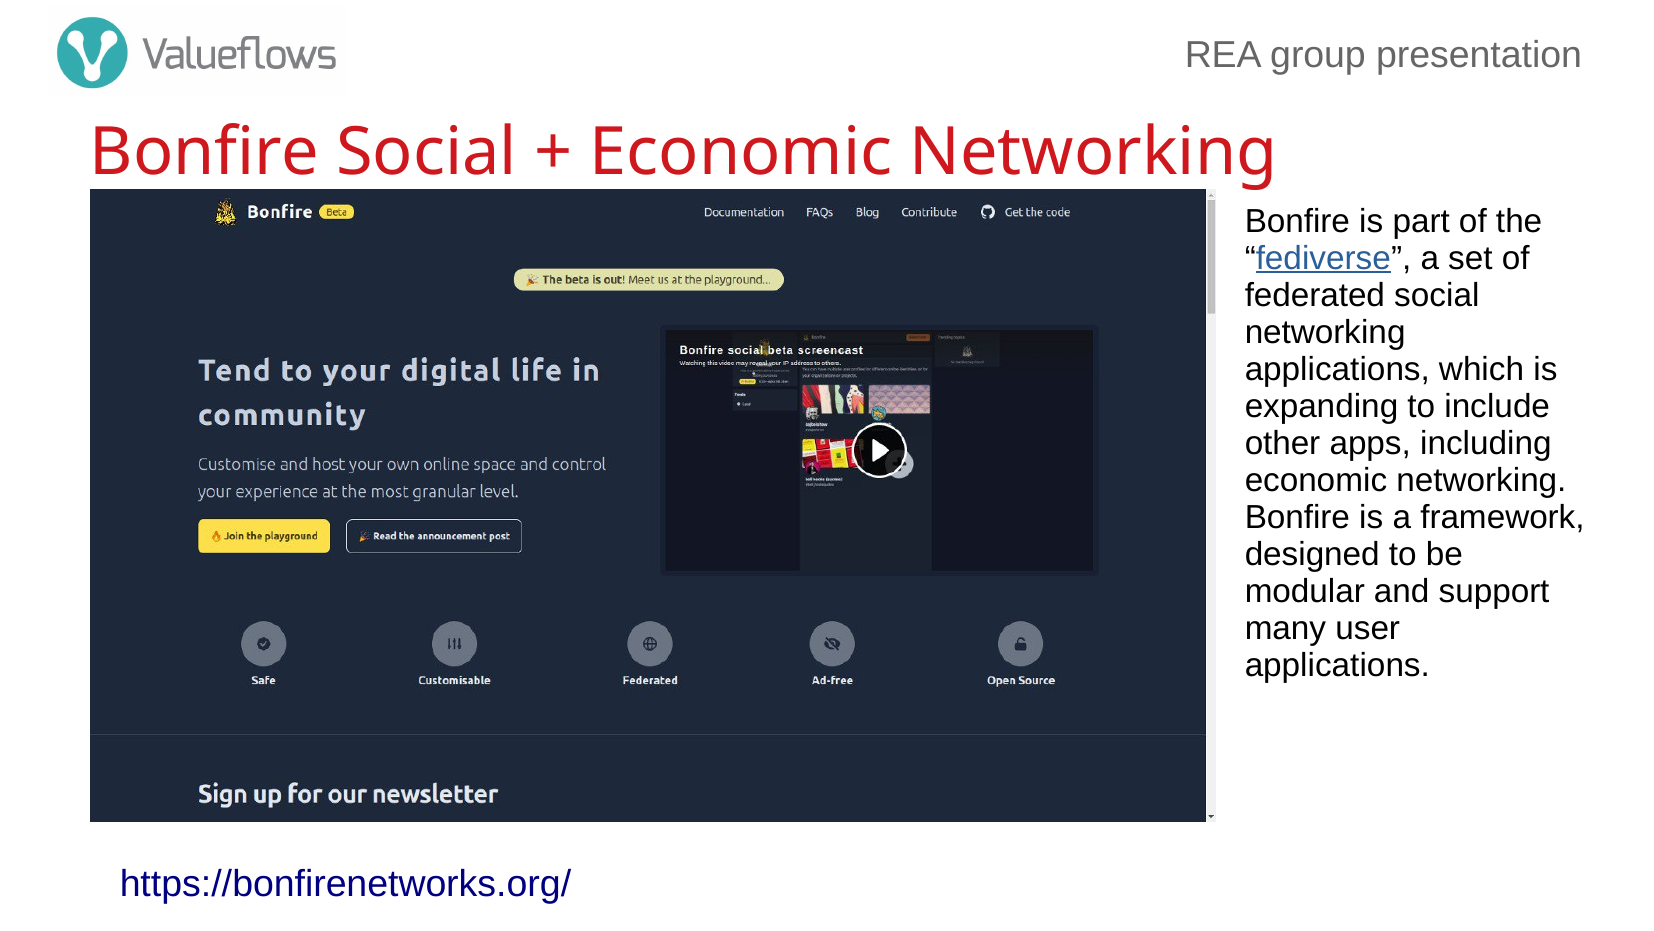

REA group presentation
Bonfire Social + Economic Networking framework
Bonfire is part of the
“fediverse”, a set of federated social networking applications, which is expanding to include other apps, including economic networking. Bonfire is a framework, designed to be modular and support many user applications.
https://bonfirenetworks.org/